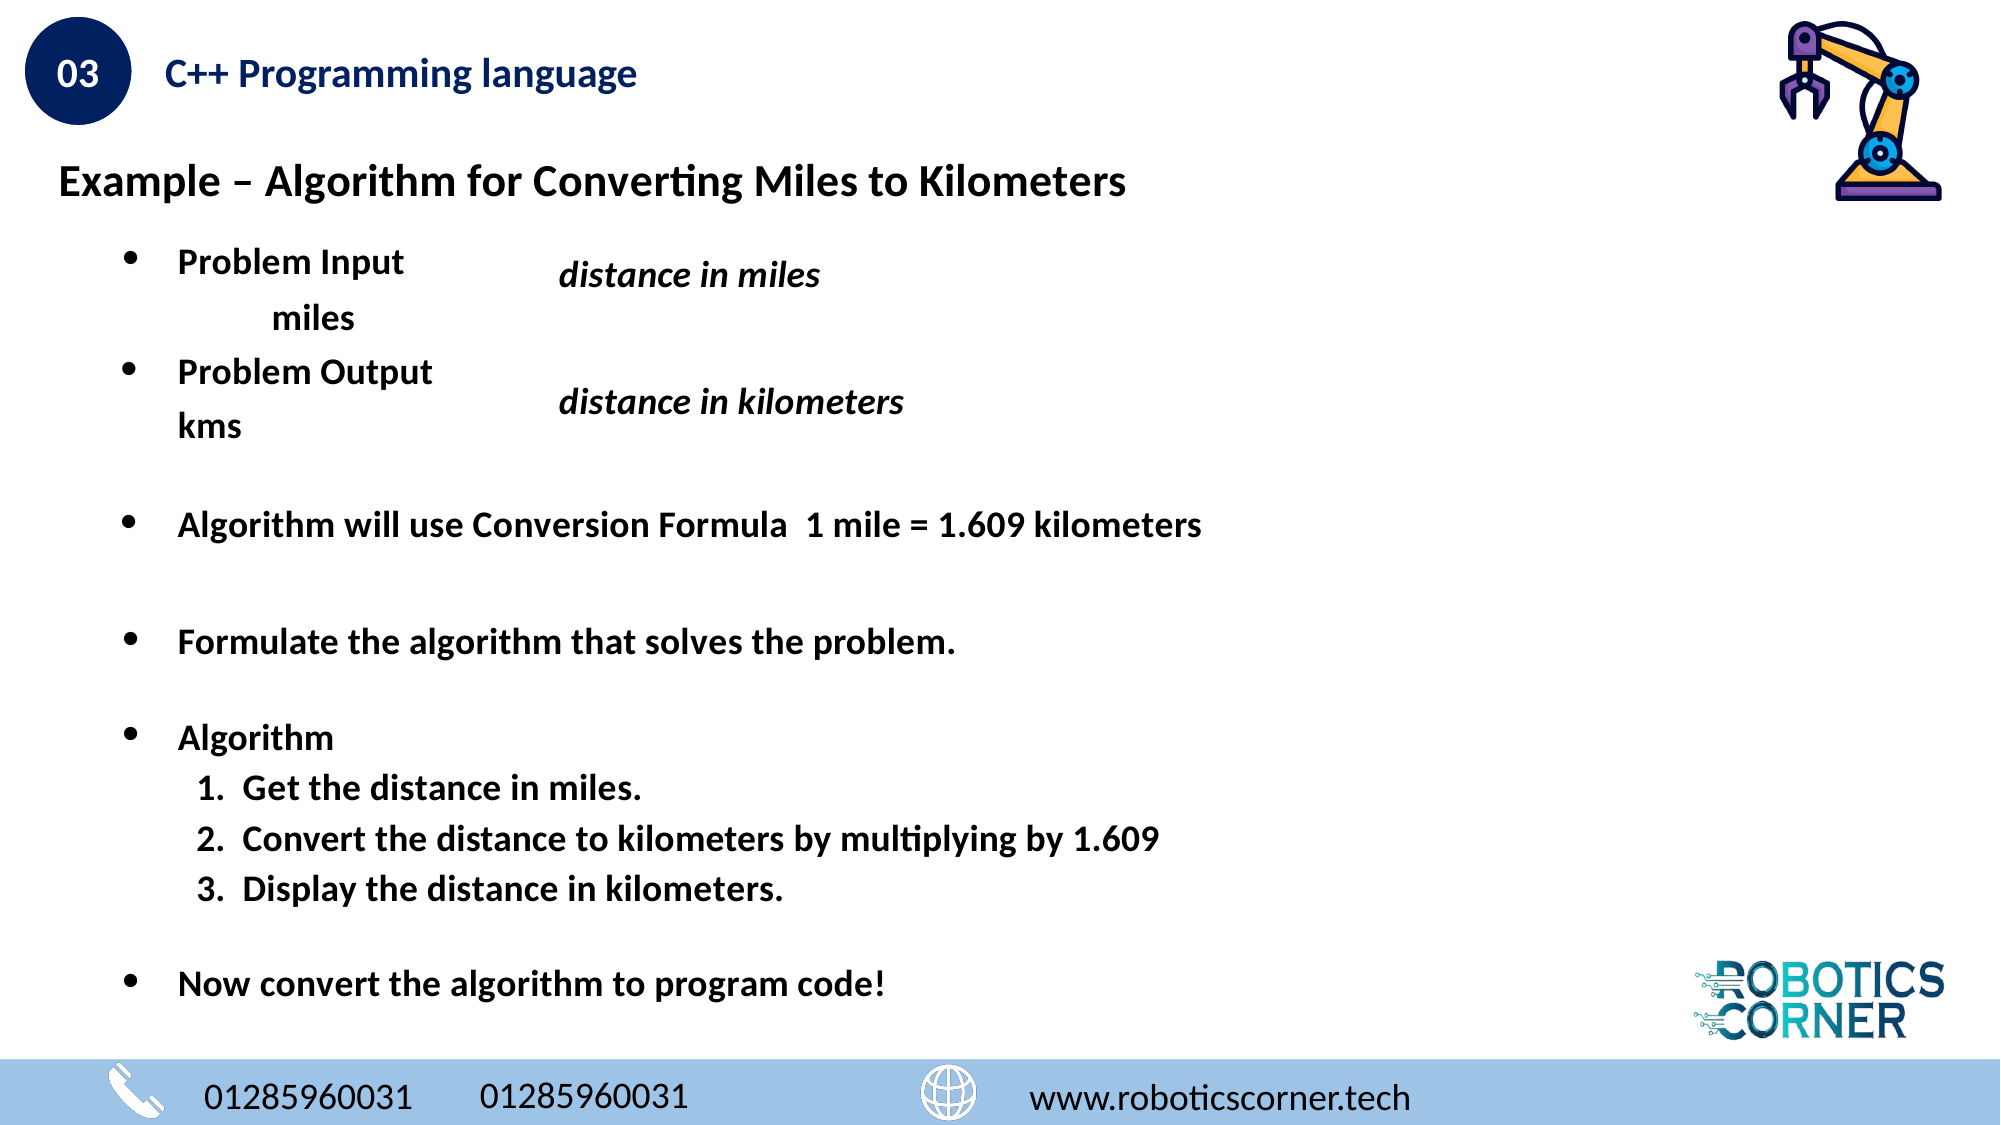

03
C++ Programming language
Example – Algorithm for Converting Miles to Kilometers
Problem Input
miles
Problem Output kms
distance in miles
distance in kilometers
Algorithm will use Conversion Formula 1 mile = 1.609 kilometers
Formulate the algorithm that solves the problem.
Algorithm
Get the distance in miles.
Convert the distance to kilometers by multiplying by 1.609
Display the distance in kilometers.
Now convert the algorithm to program code!
01285960031
01285960031
www.roboticscorner.tech